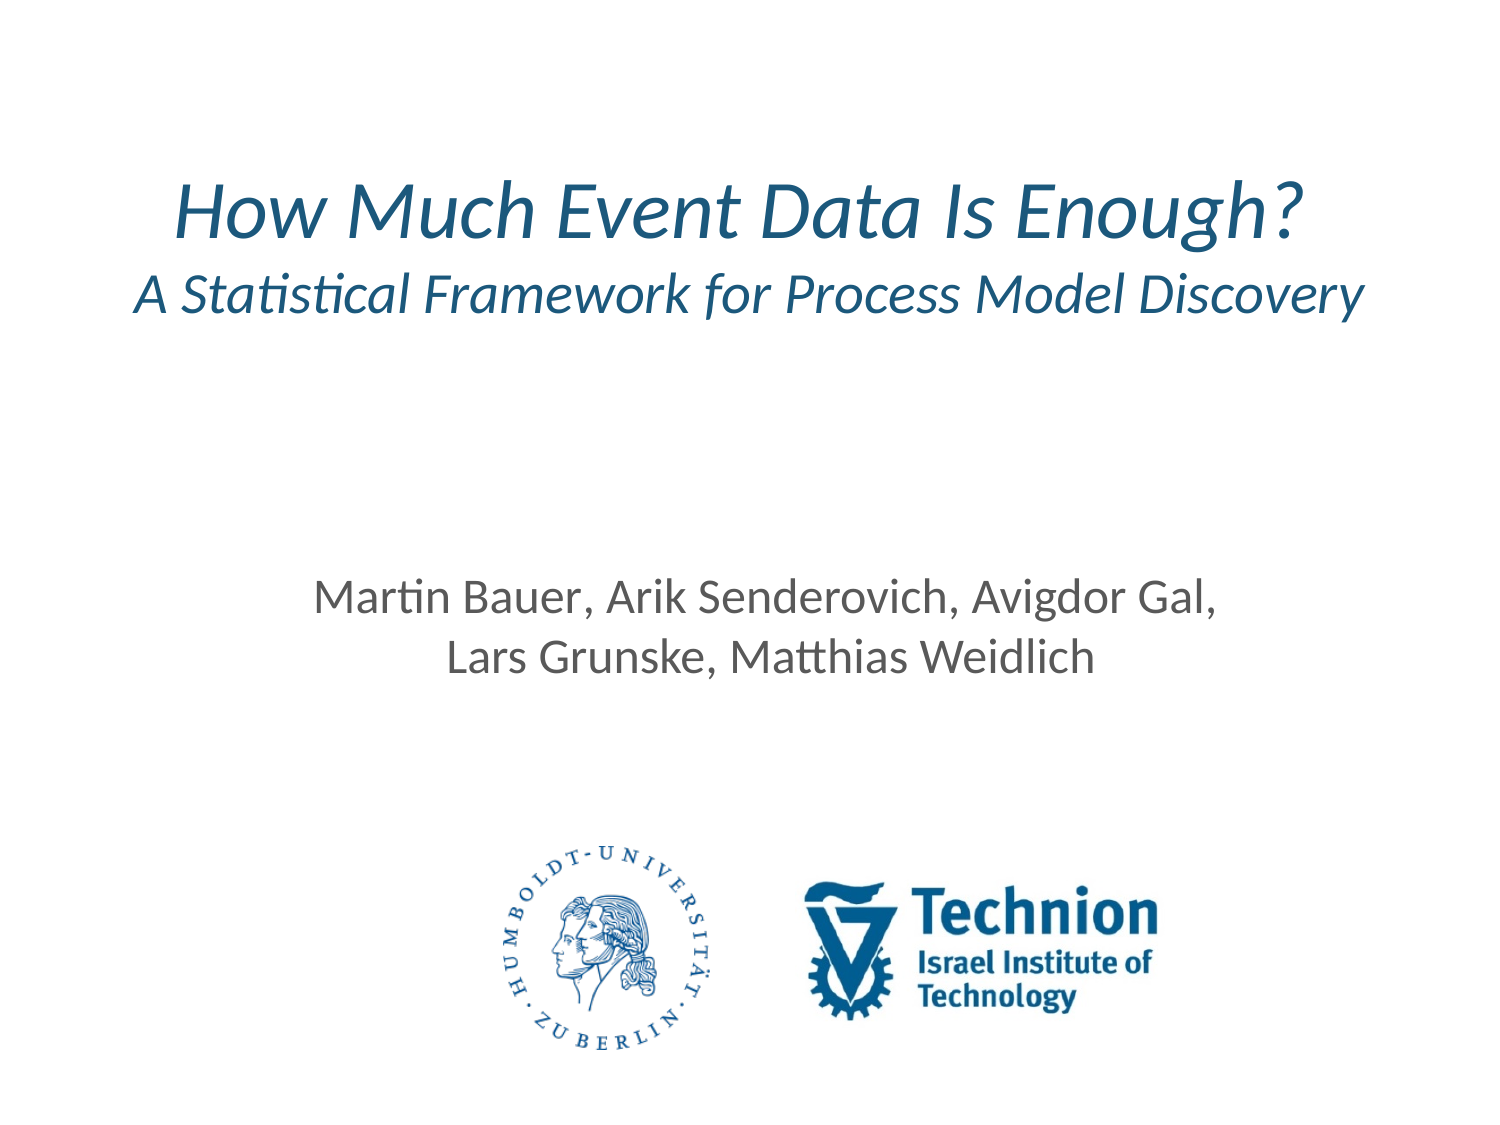

How Much Event Data Is Enough?
A Statistical Framework for Process Model Discovery
Martin Bauer, Arik Senderovich, Avigdor Gal,
Lars Grunske, Matthias Weidlich